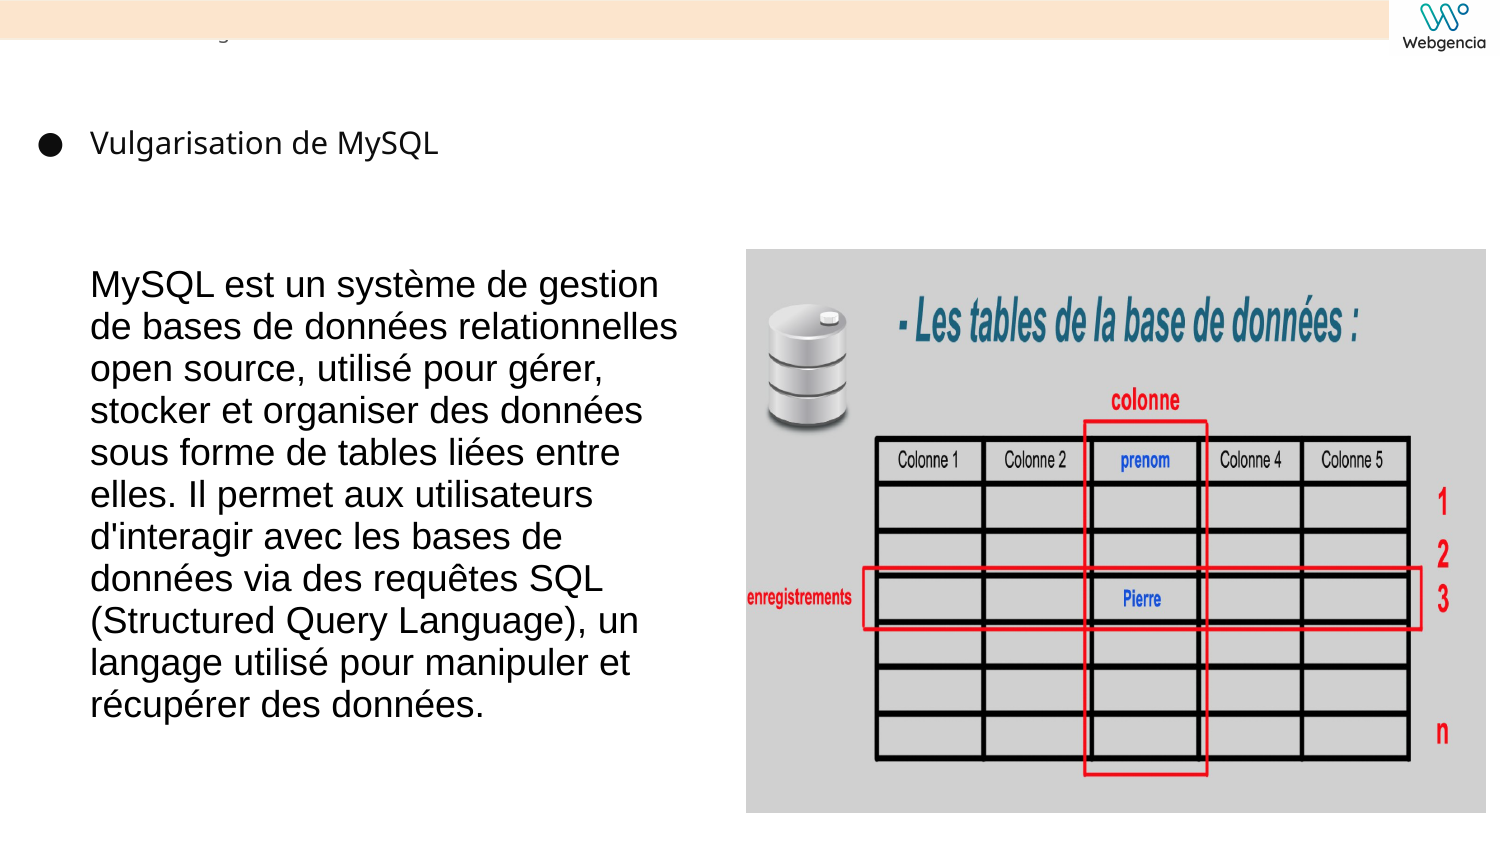

Présentation de l’usage du no-code
Vulgarisation de MySQL
MySQL est un système de gestion de bases de données relationnelles open source, utilisé pour gérer, stocker et organiser des données sous forme de tables liées entre elles. Il permet aux utilisateurs d'interagir avec les bases de données via des requêtes SQL (Structured Query Language), un langage utilisé pour manipuler et récupérer des données.